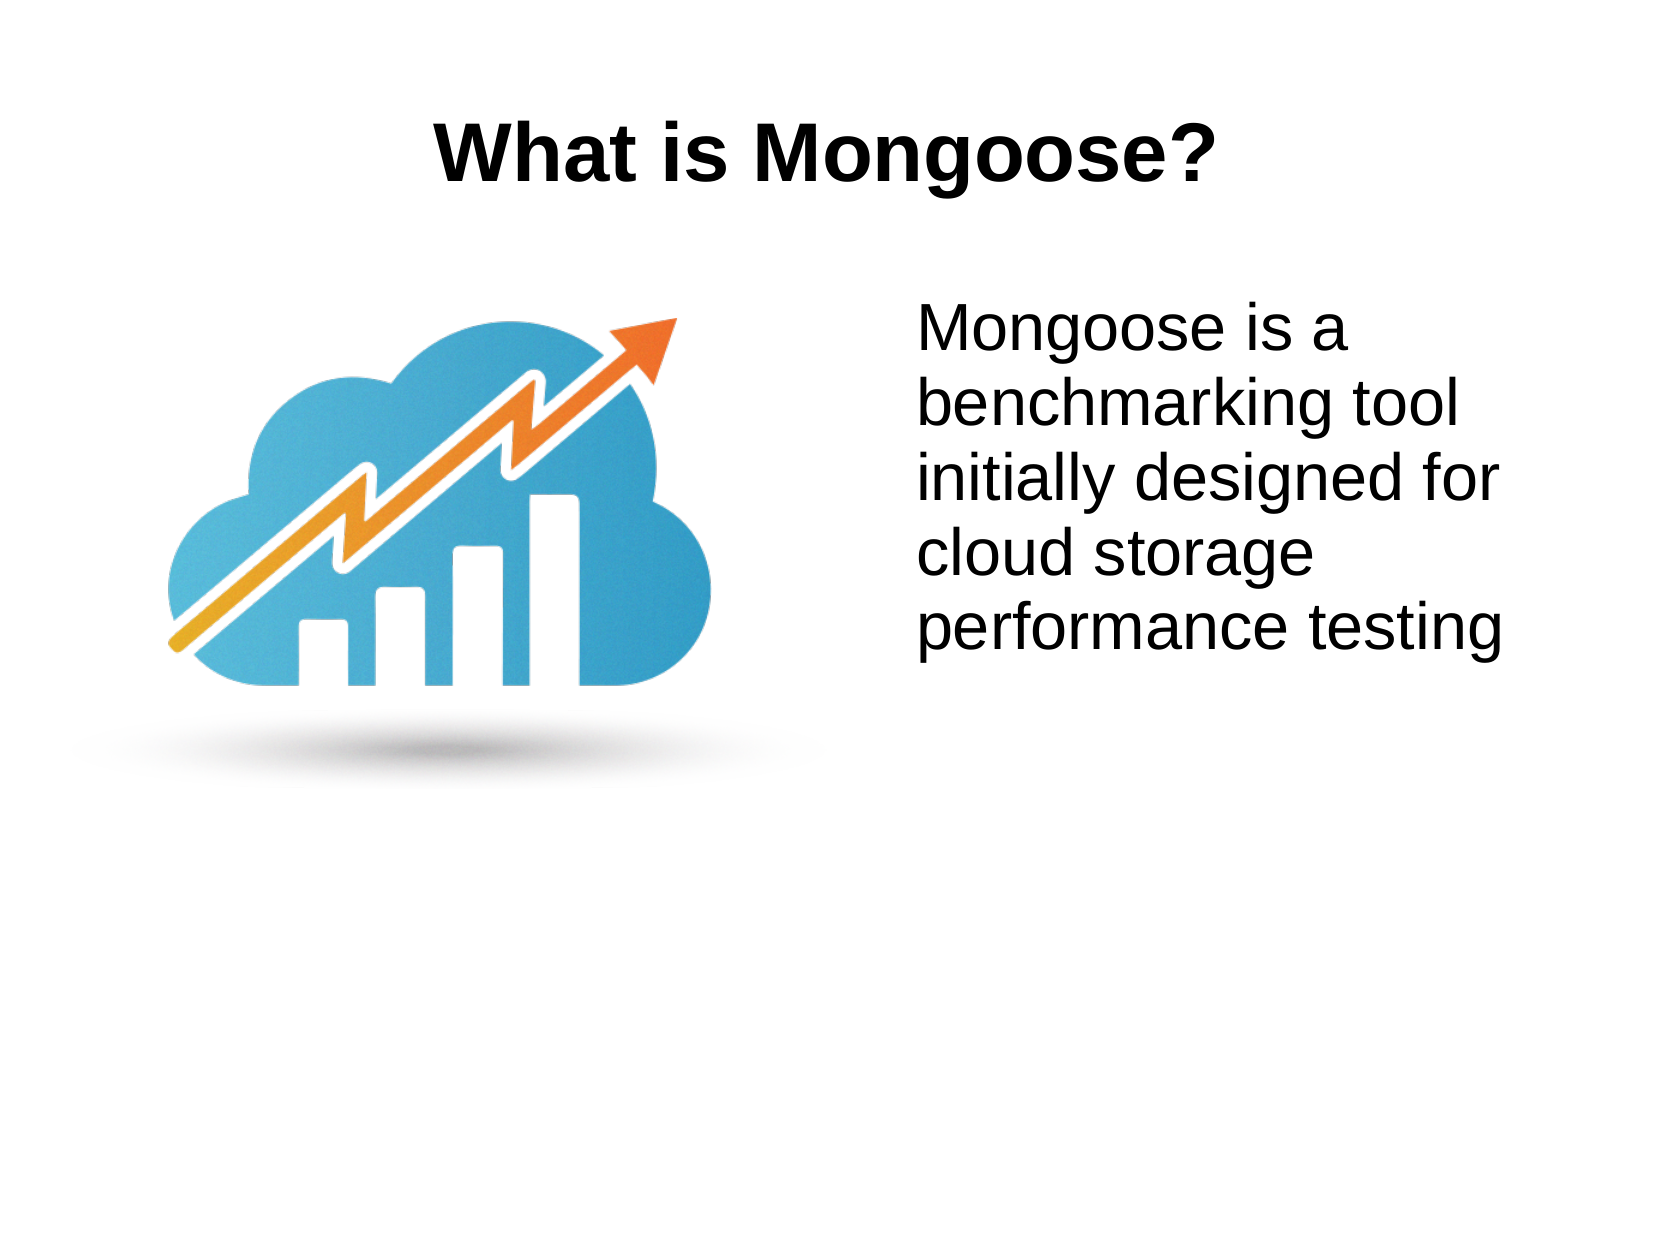

# What is Mongoose?
Mongoose is a benchmarking tool initially designed for cloud storage performance testing